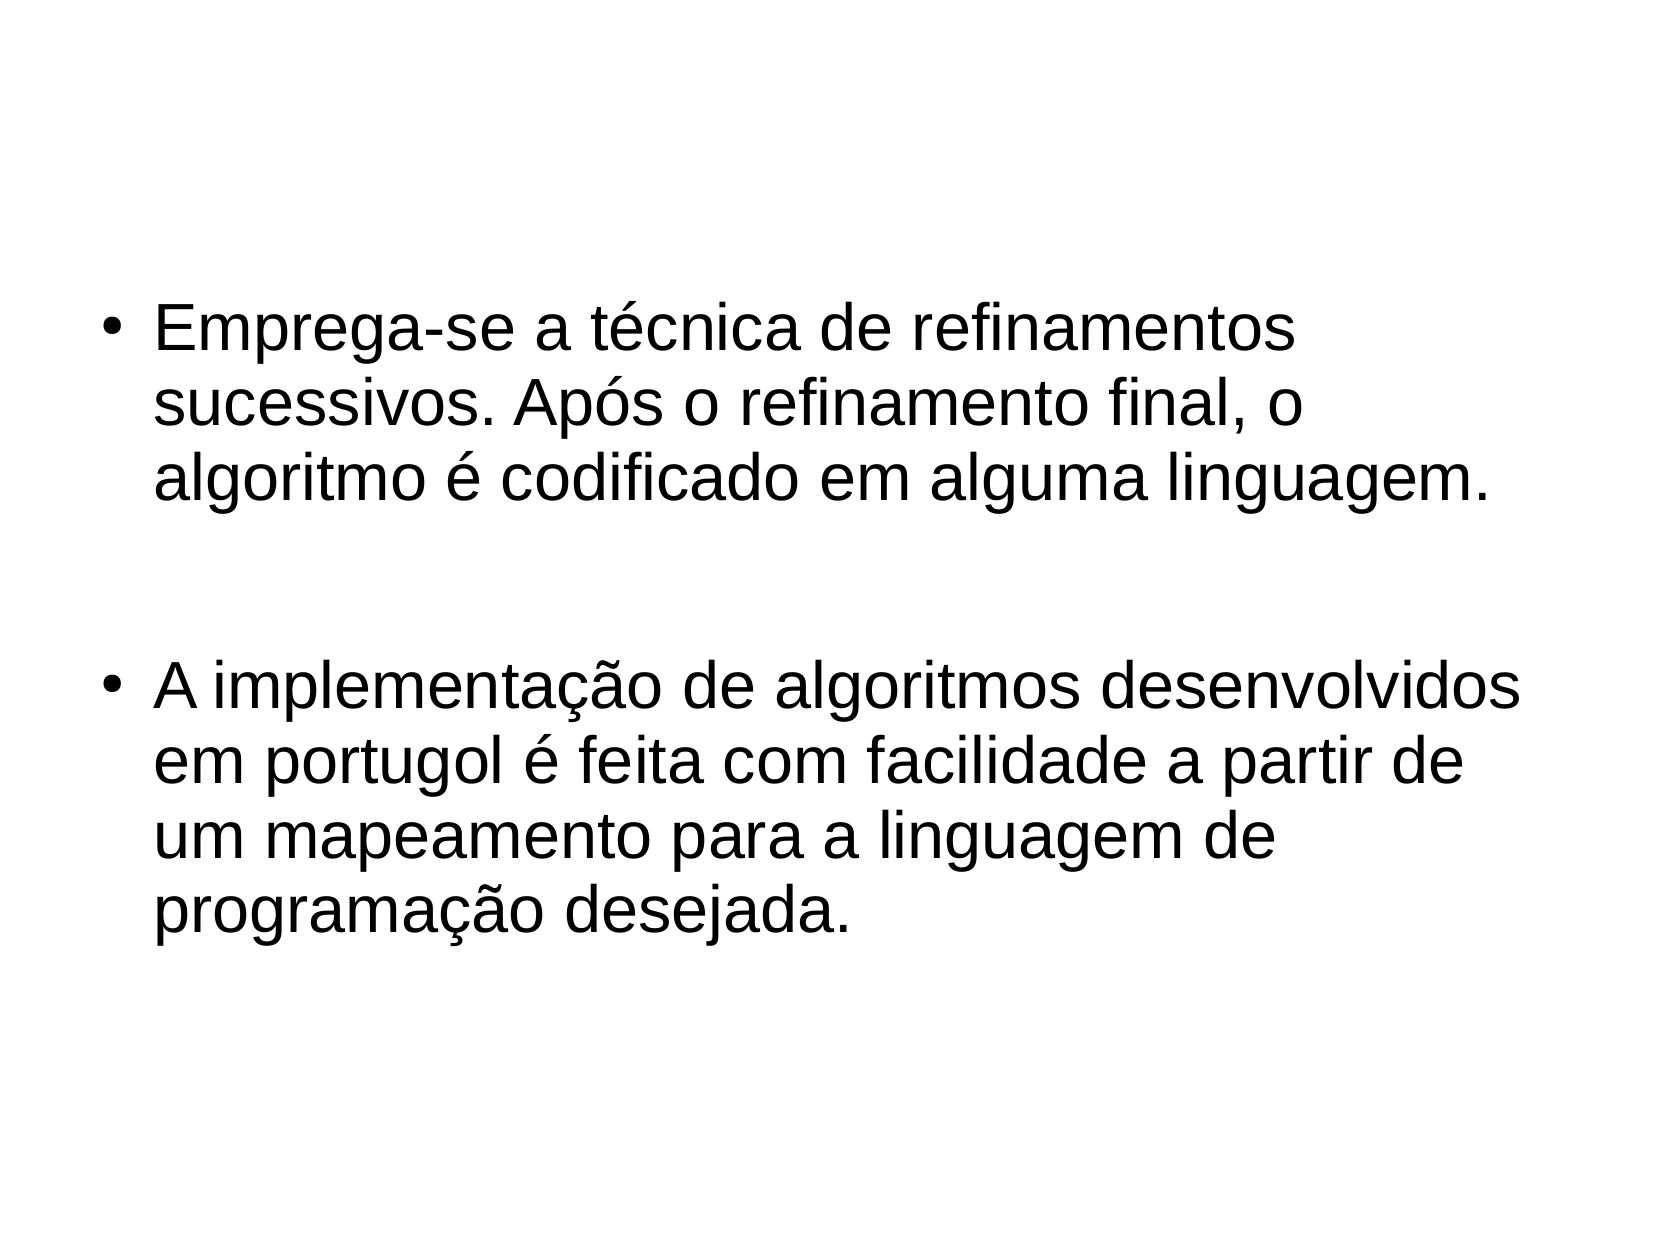

#
Emprega-se a técnica de refinamentos sucessivos. Após o refinamento final, o algoritmo é codificado em alguma linguagem.
A implementação de algoritmos desenvolvidos em portugol é feita com facilidade a partir de um mapeamento para a linguagem de programação desejada.